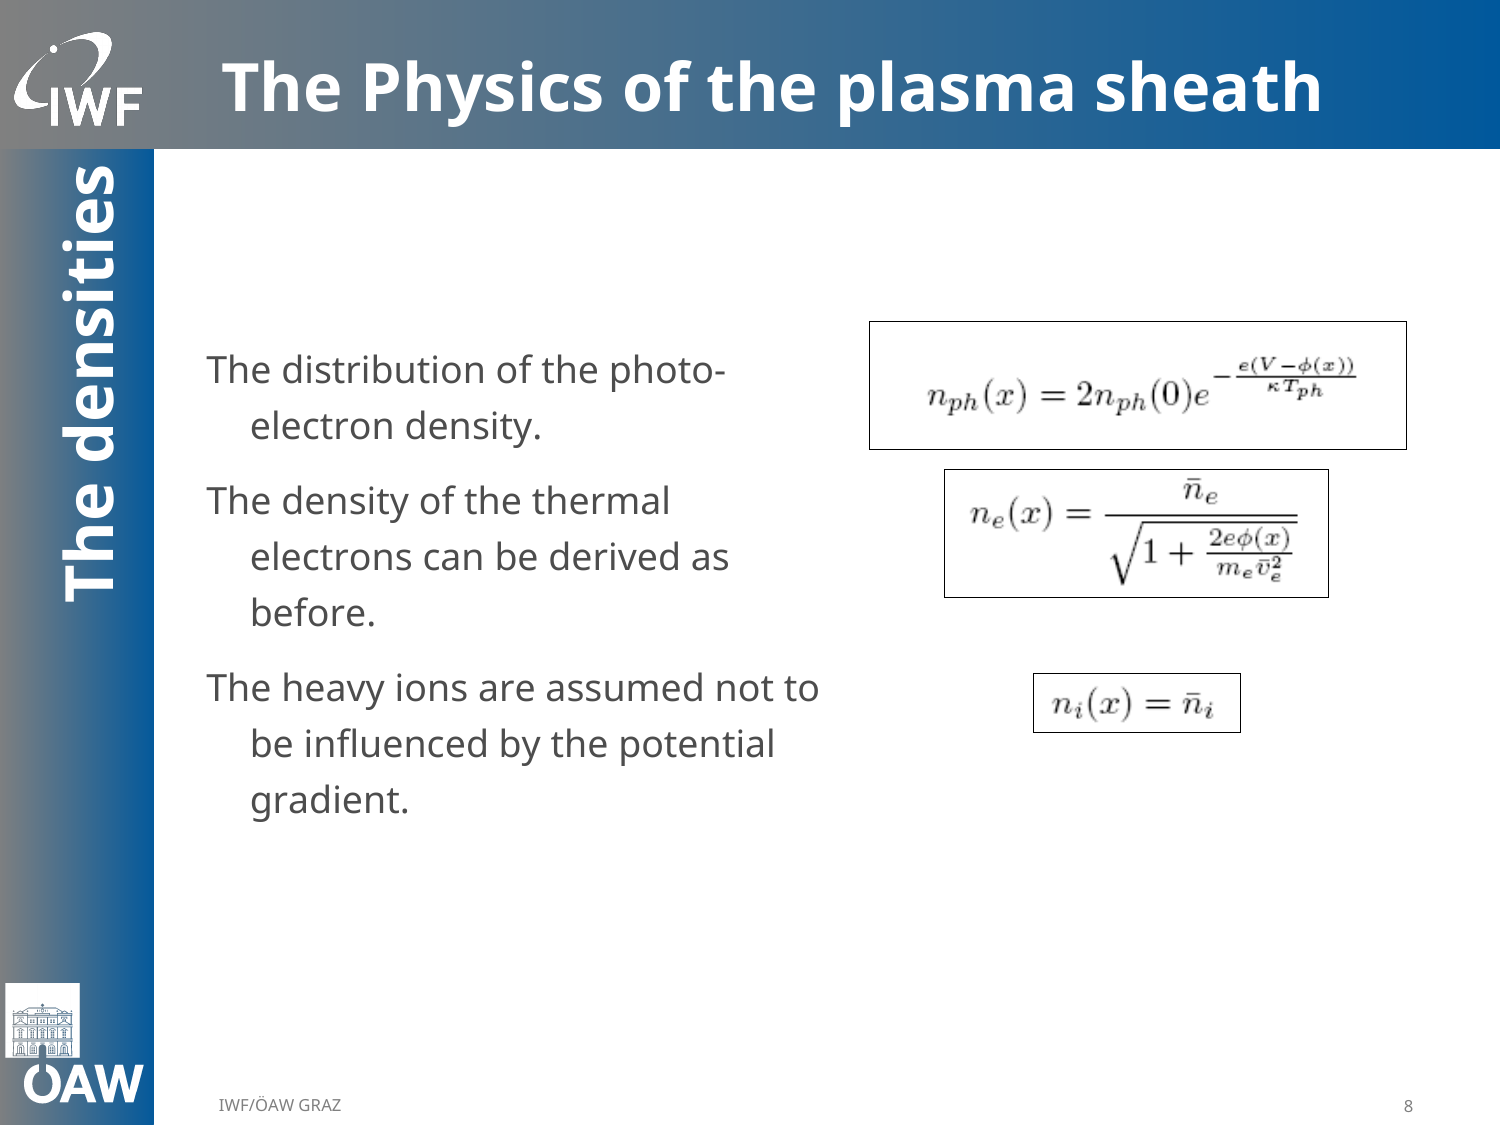

The Physics of the plasma sheath
# The distribution of the photo-electron density.
The density of the thermal electrons can be derived as before.
The heavy ions are assumed not to be influenced by the potential gradient.
The densities
IWF/ÖAW GRAZ
8